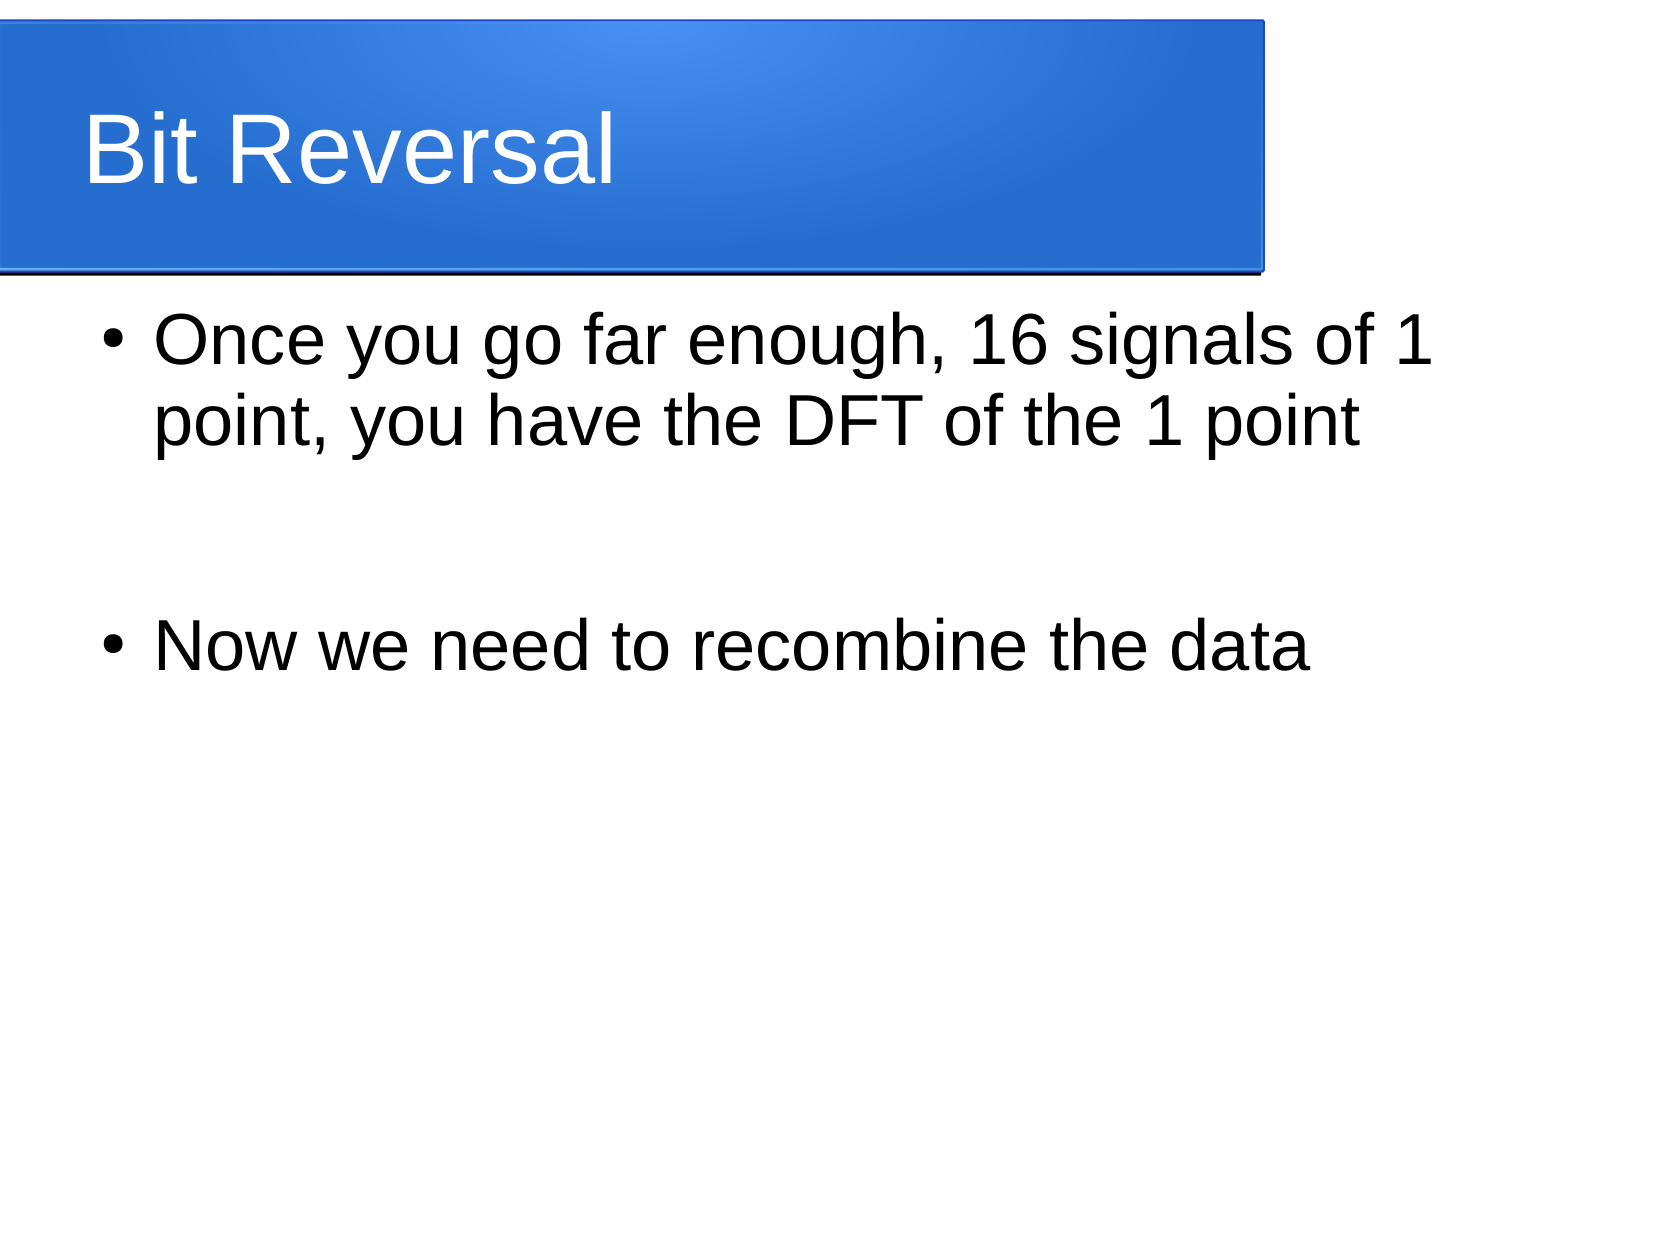

# Bit Reversal
Once you go far enough, 16 signals of 1 point, you have the DFT of the 1 point
Now we need to recombine the data